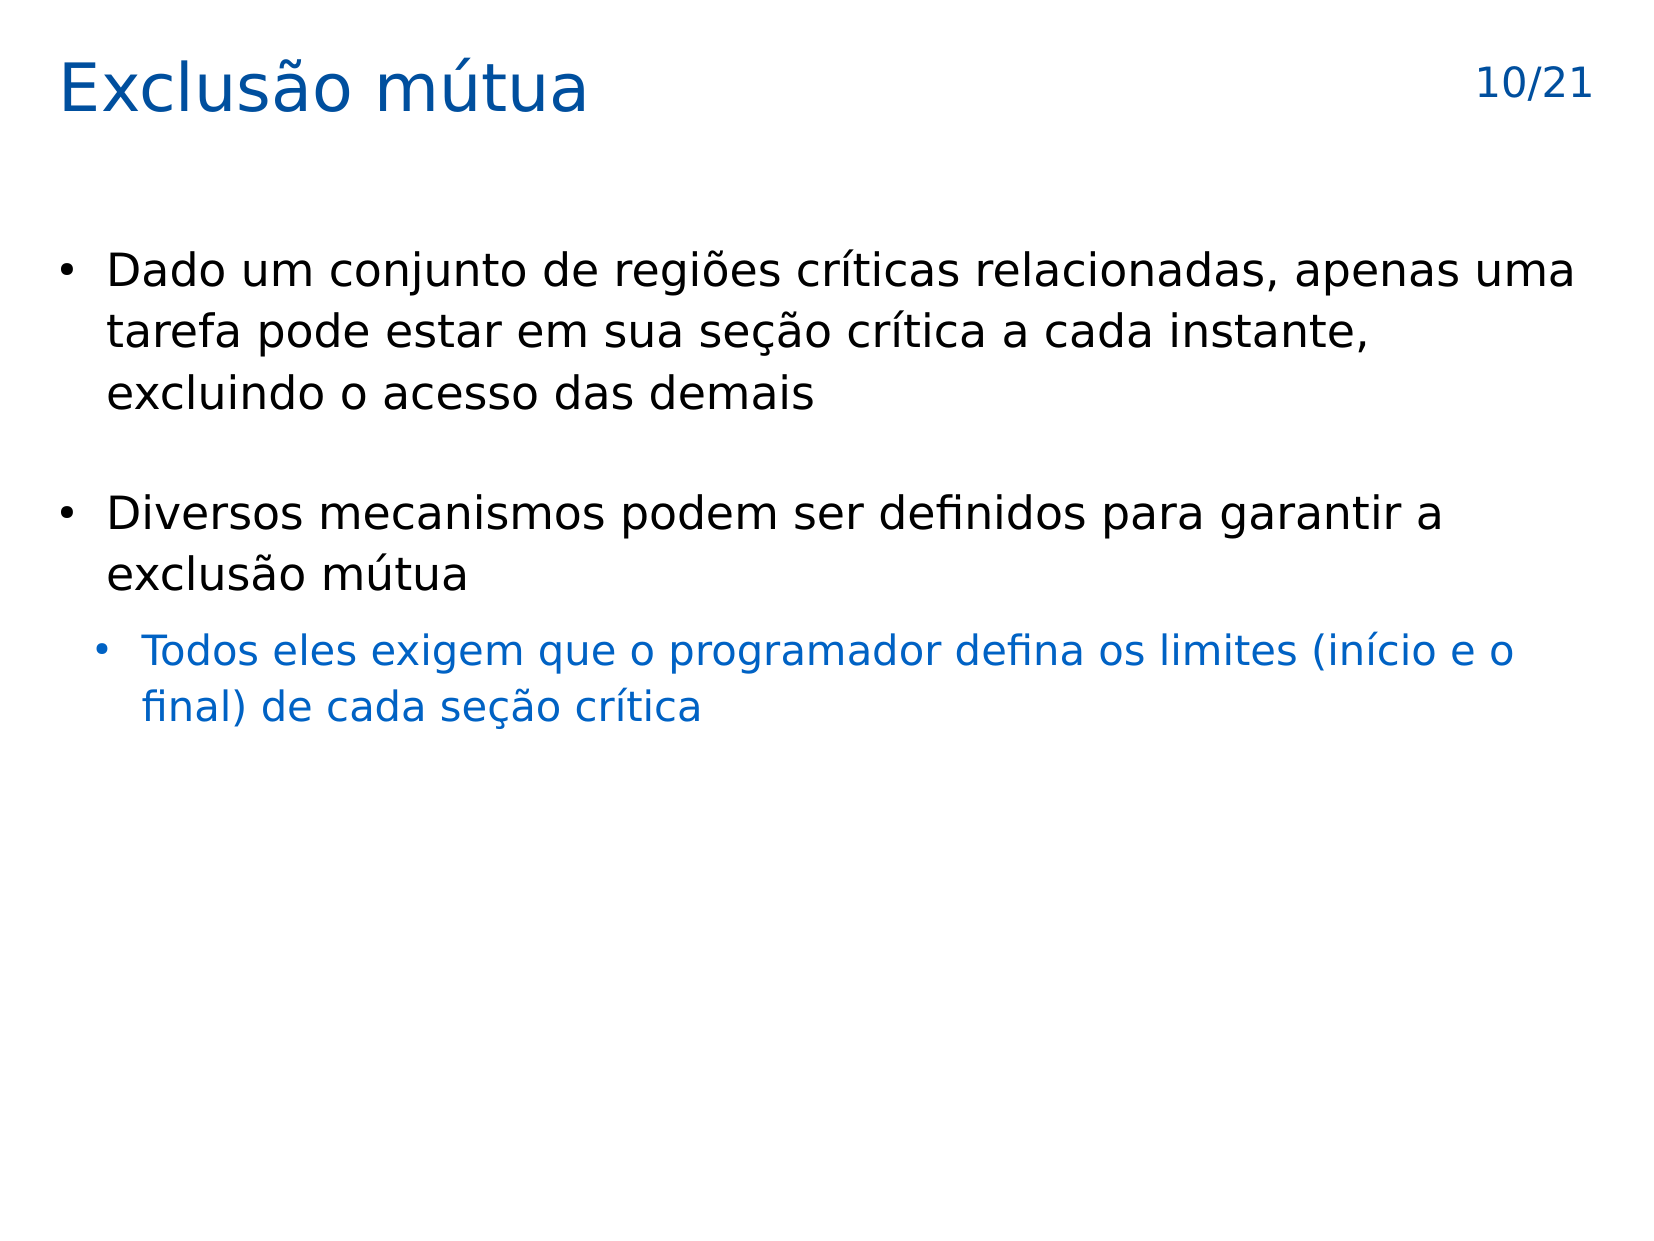

# Exclusão mútua
10
Dado um conjunto de regiões críticas relacionadas, apenas uma tarefa pode estar em sua seção crítica a cada instante, excluindo o acesso das demais
Diversos mecanismos podem ser definidos para garantir a exclusão mútua
Todos eles exigem que o programador defina os limites (início e o final) de cada seção crítica